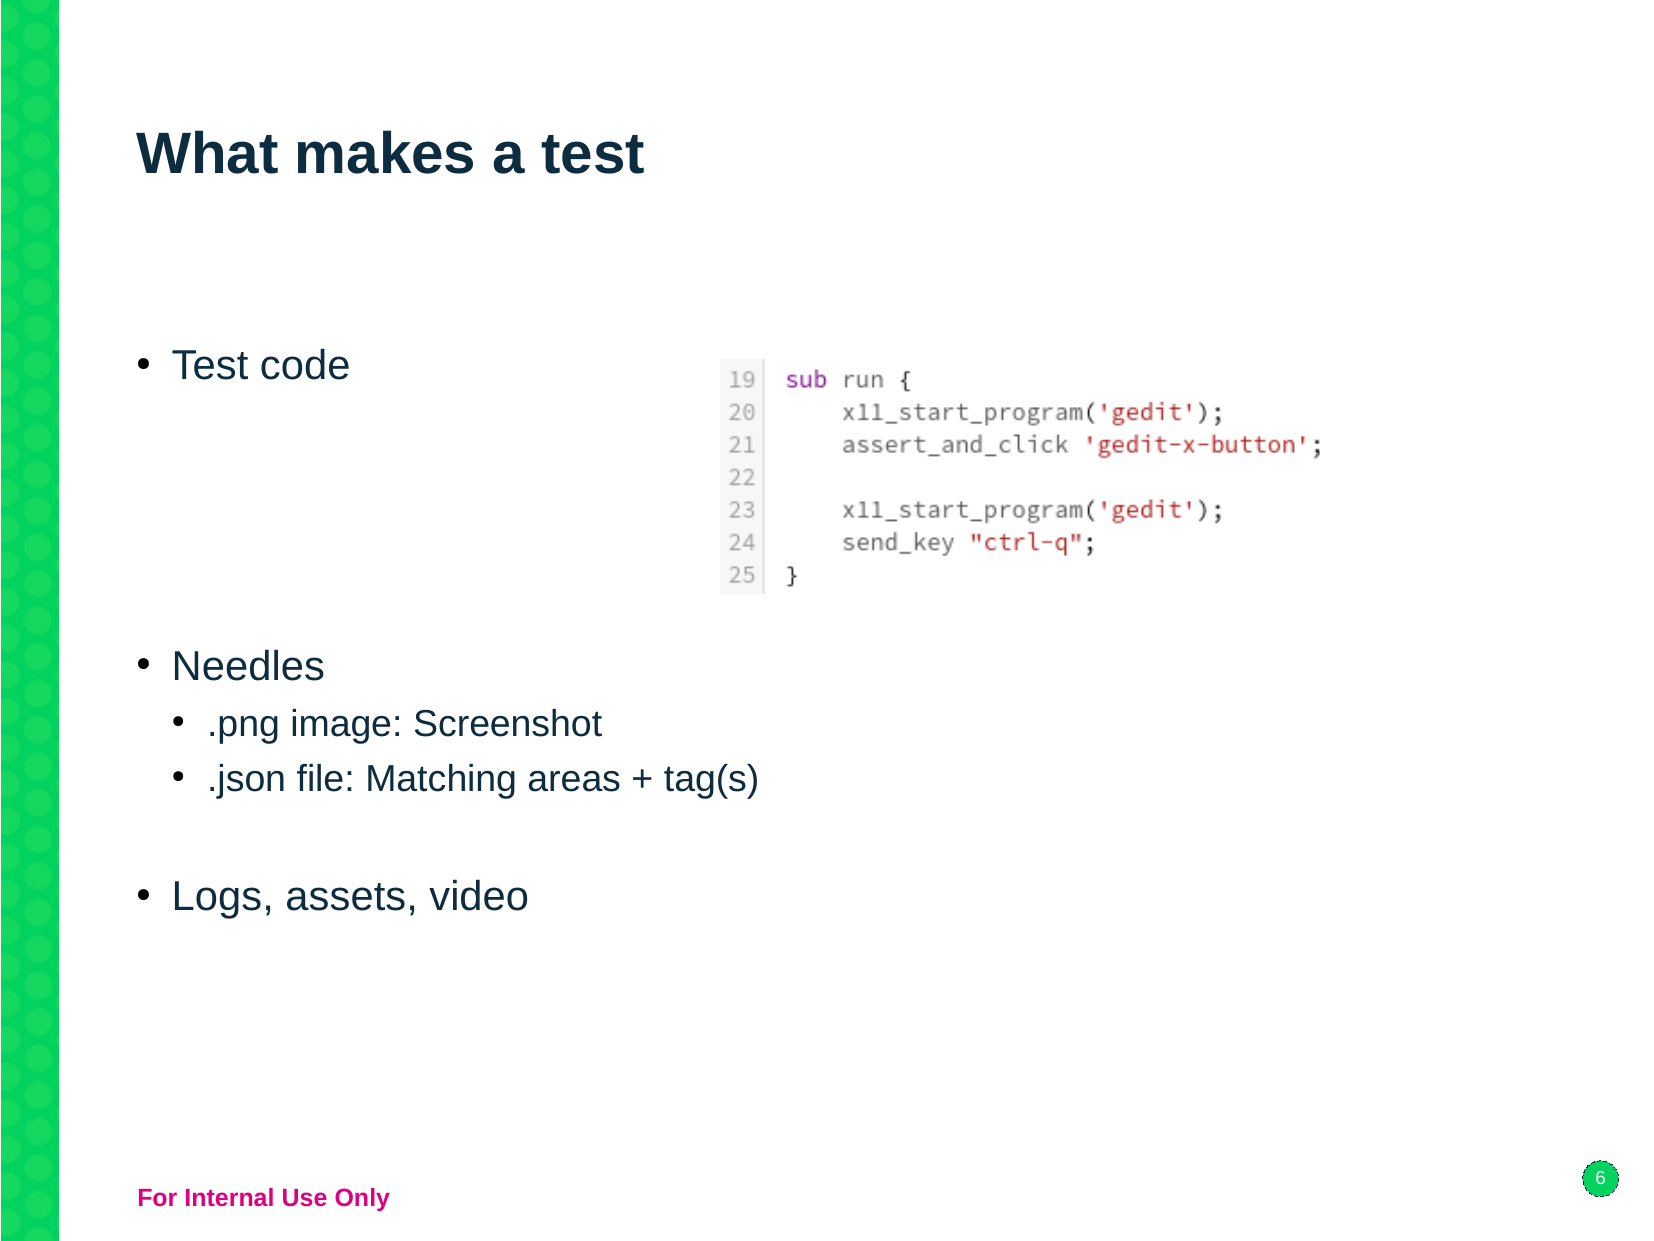

# What makes a test
Test code
Needles
.png image: Screenshot
.json file: Matching areas + tag(s)
Logs, assets, video
6
For Internal Use Only